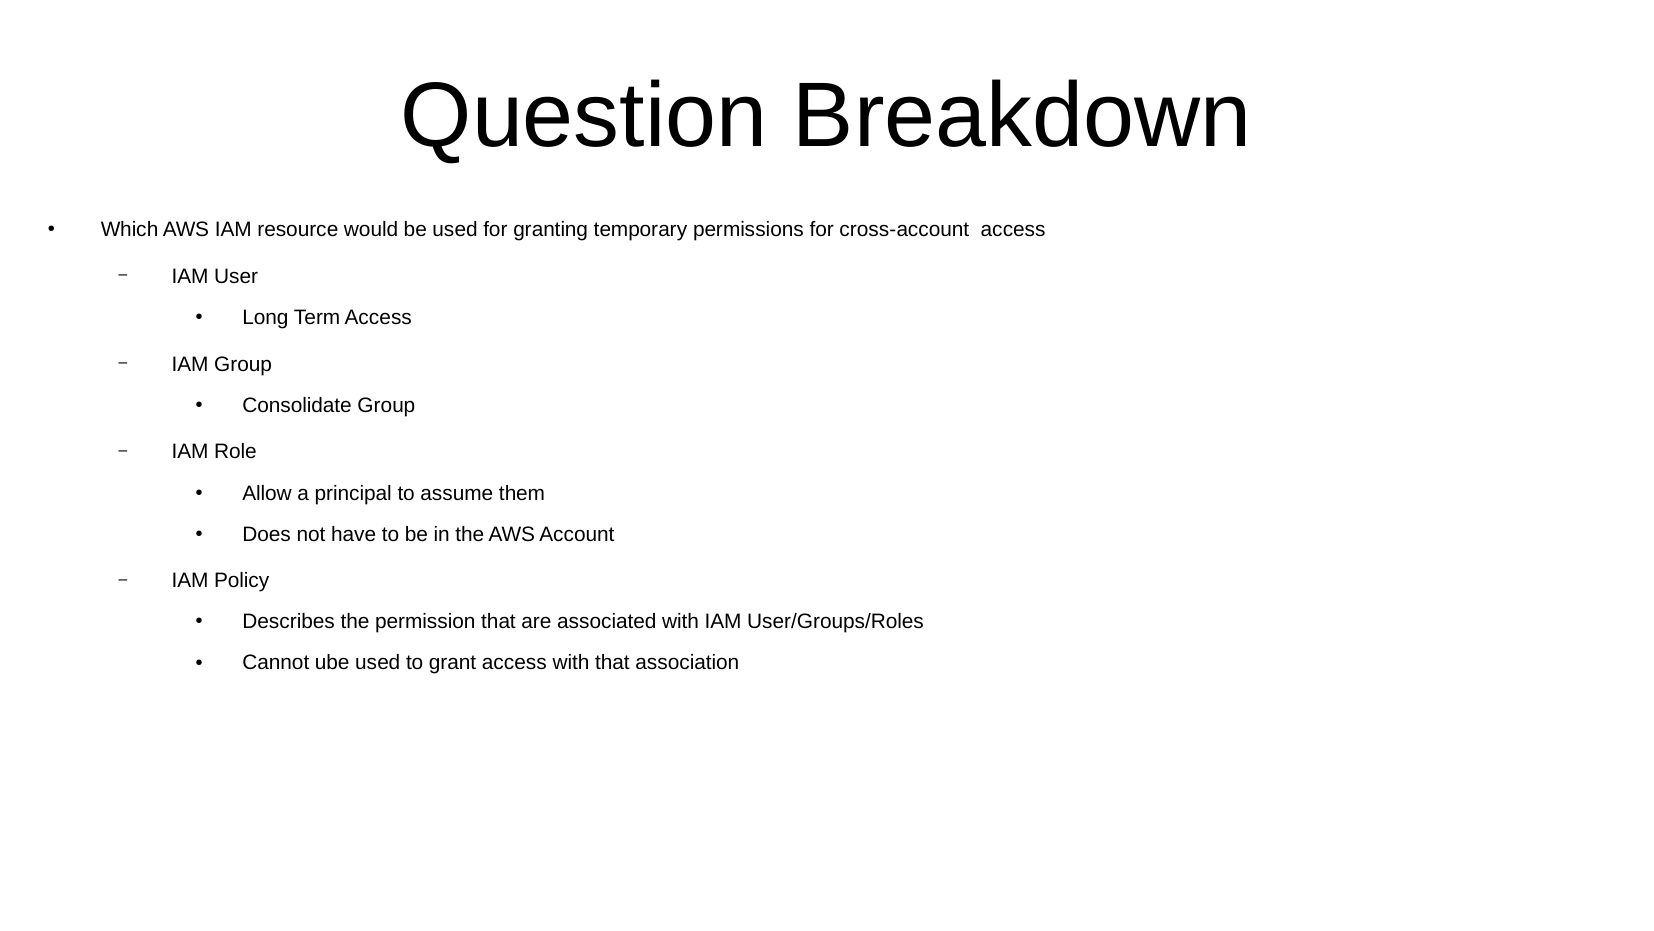

# Question Breakdown
Which AWS IAM resource would be used for granting temporary permissions for cross-account access
IAM User
Long Term Access
IAM Group
Consolidate Group
IAM Role
Allow a principal to assume them
Does not have to be in the AWS Account
IAM Policy
Describes the permission that are associated with IAM User/Groups/Roles
Cannot ube used to grant access with that association